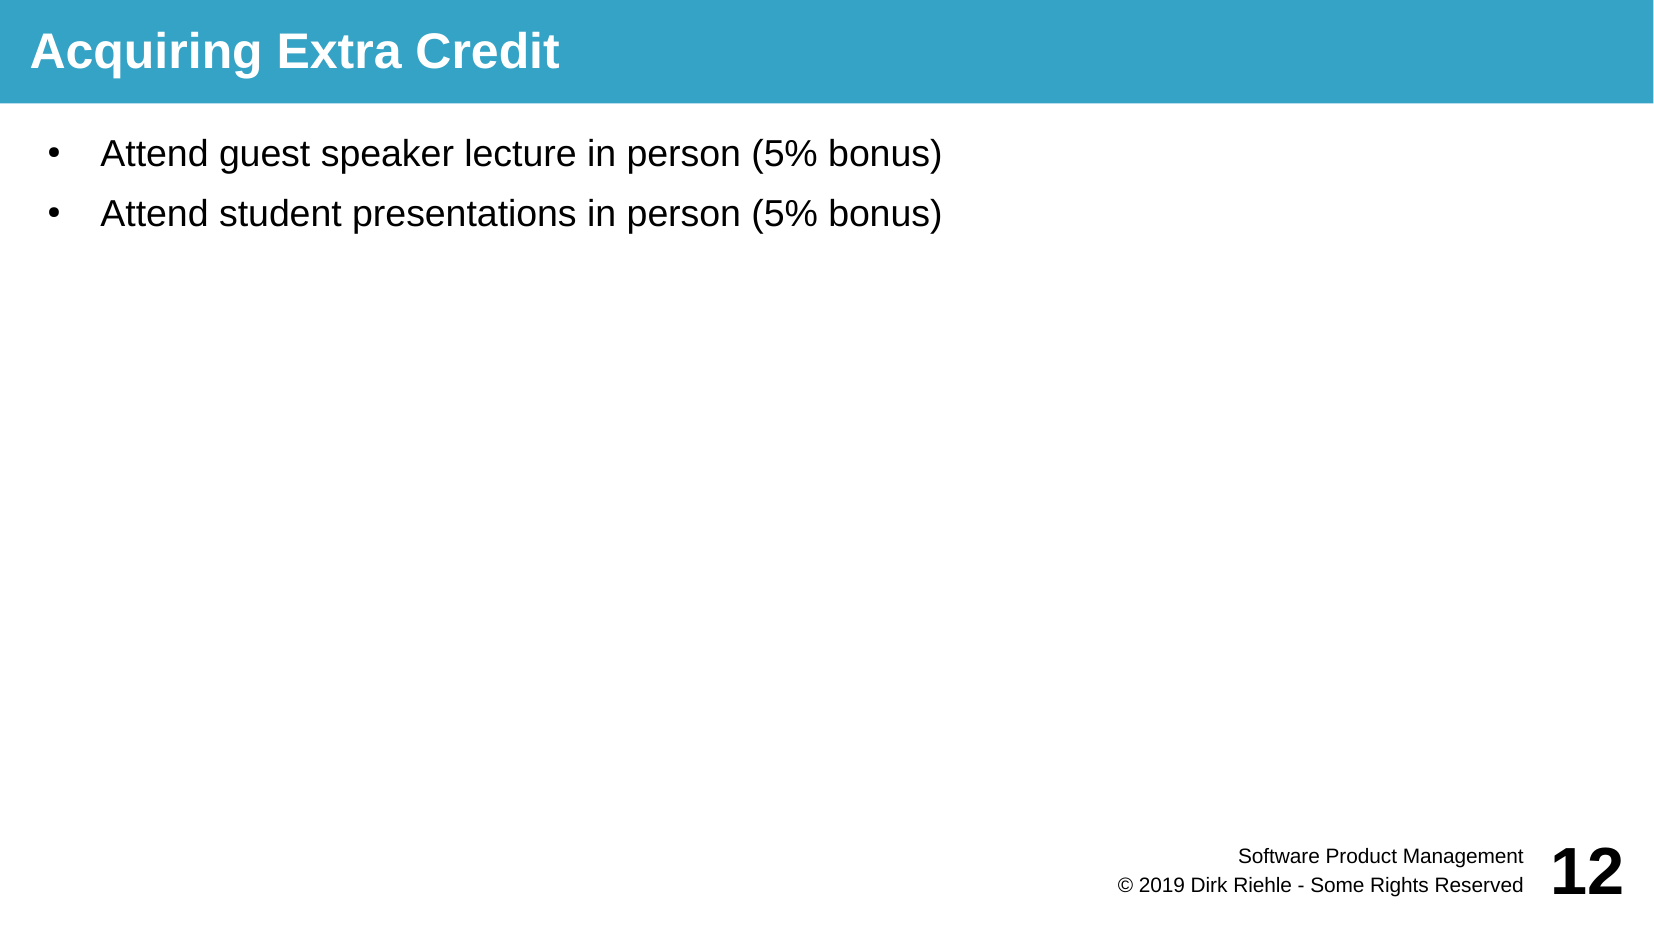

# Acquiring Extra Credit
Attend guest speaker lecture in person (5% bonus)
Attend student presentations in person (5% bonus)
Software Product Management
12
© 2019 Dirk Riehle - Some Rights Reserved